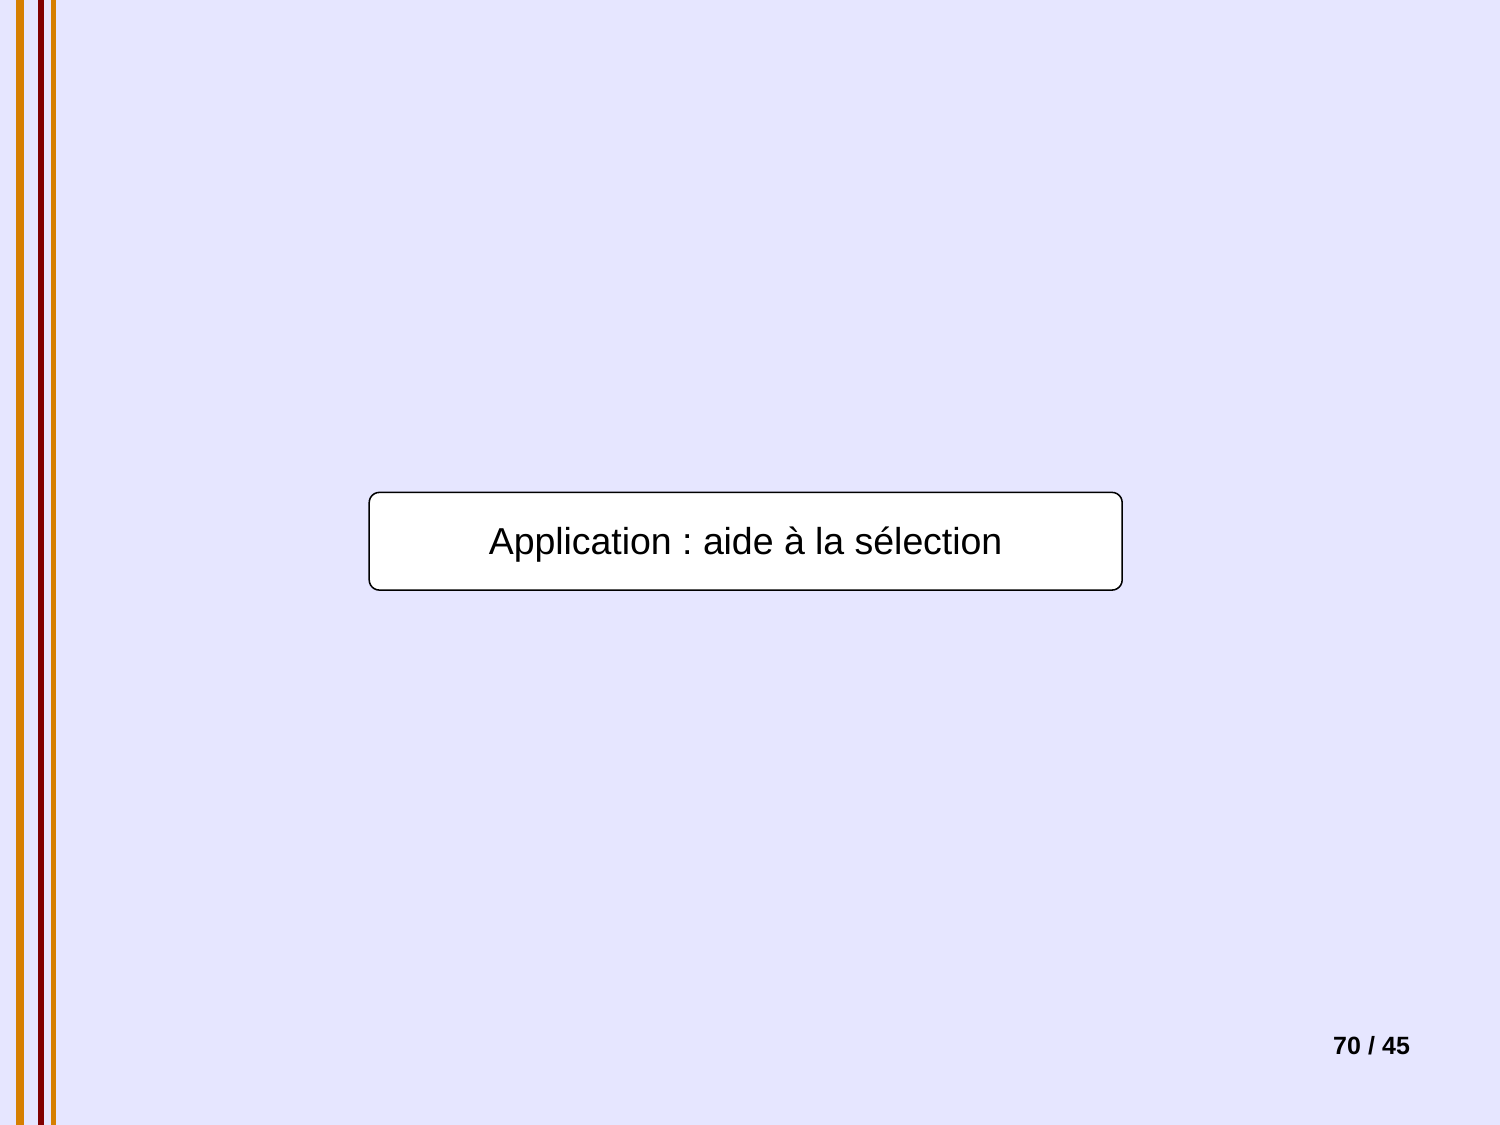

Application : aide à la sélection
70